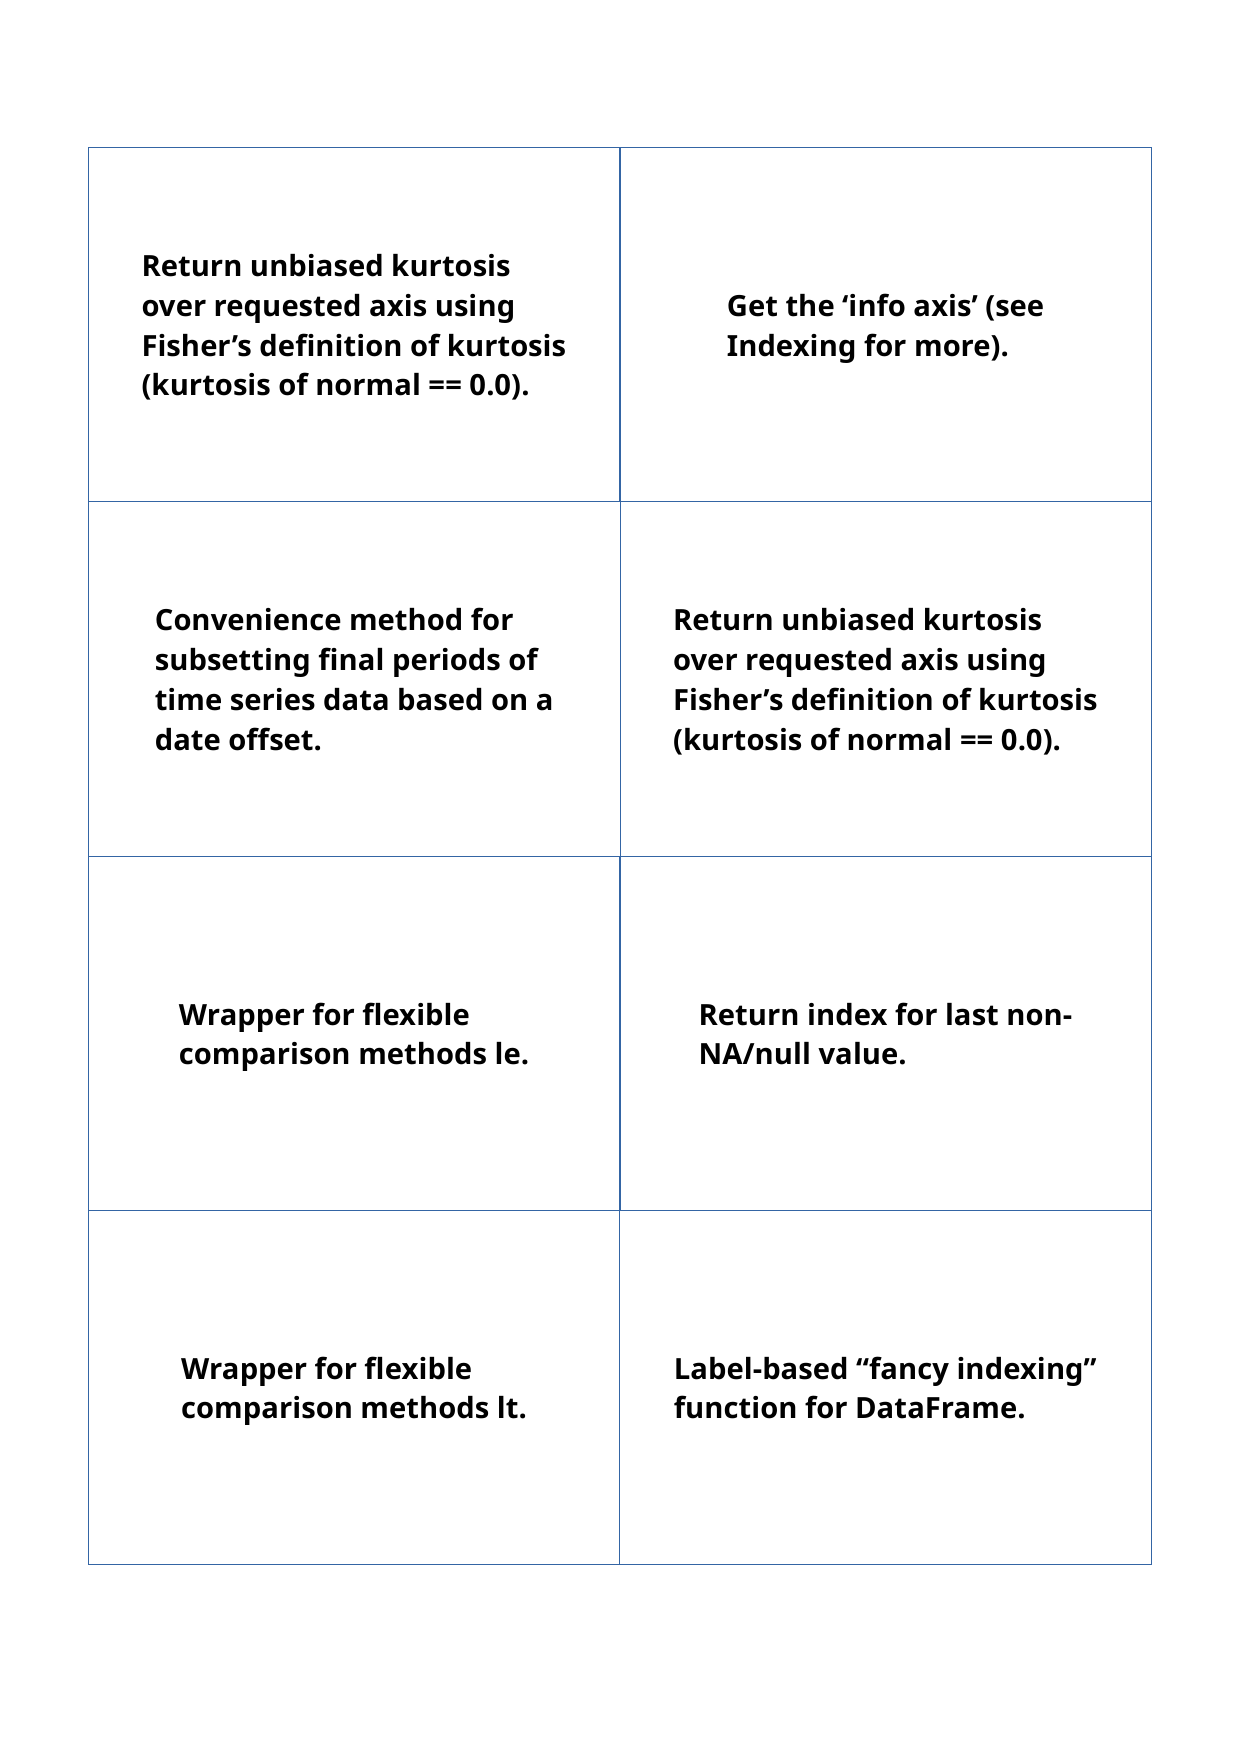

Return unbiased kurtosis
over requested axis using
Fisher’s definition of kurtosis
(kurtosis of normal == 0.0).
Get the ‘info axis’ (see
Indexing for more).
Convenience method for
subsetting final periods of
time series data based on a
date offset.
Return unbiased kurtosis
over requested axis using
Fisher’s definition of kurtosis
(kurtosis of normal == 0.0).
Wrapper for flexible
comparison methods le.
Return index for last non-
NA/null value.
Wrapper for flexible
comparison methods lt.
Label-based “fancy indexing”
function for DataFrame.